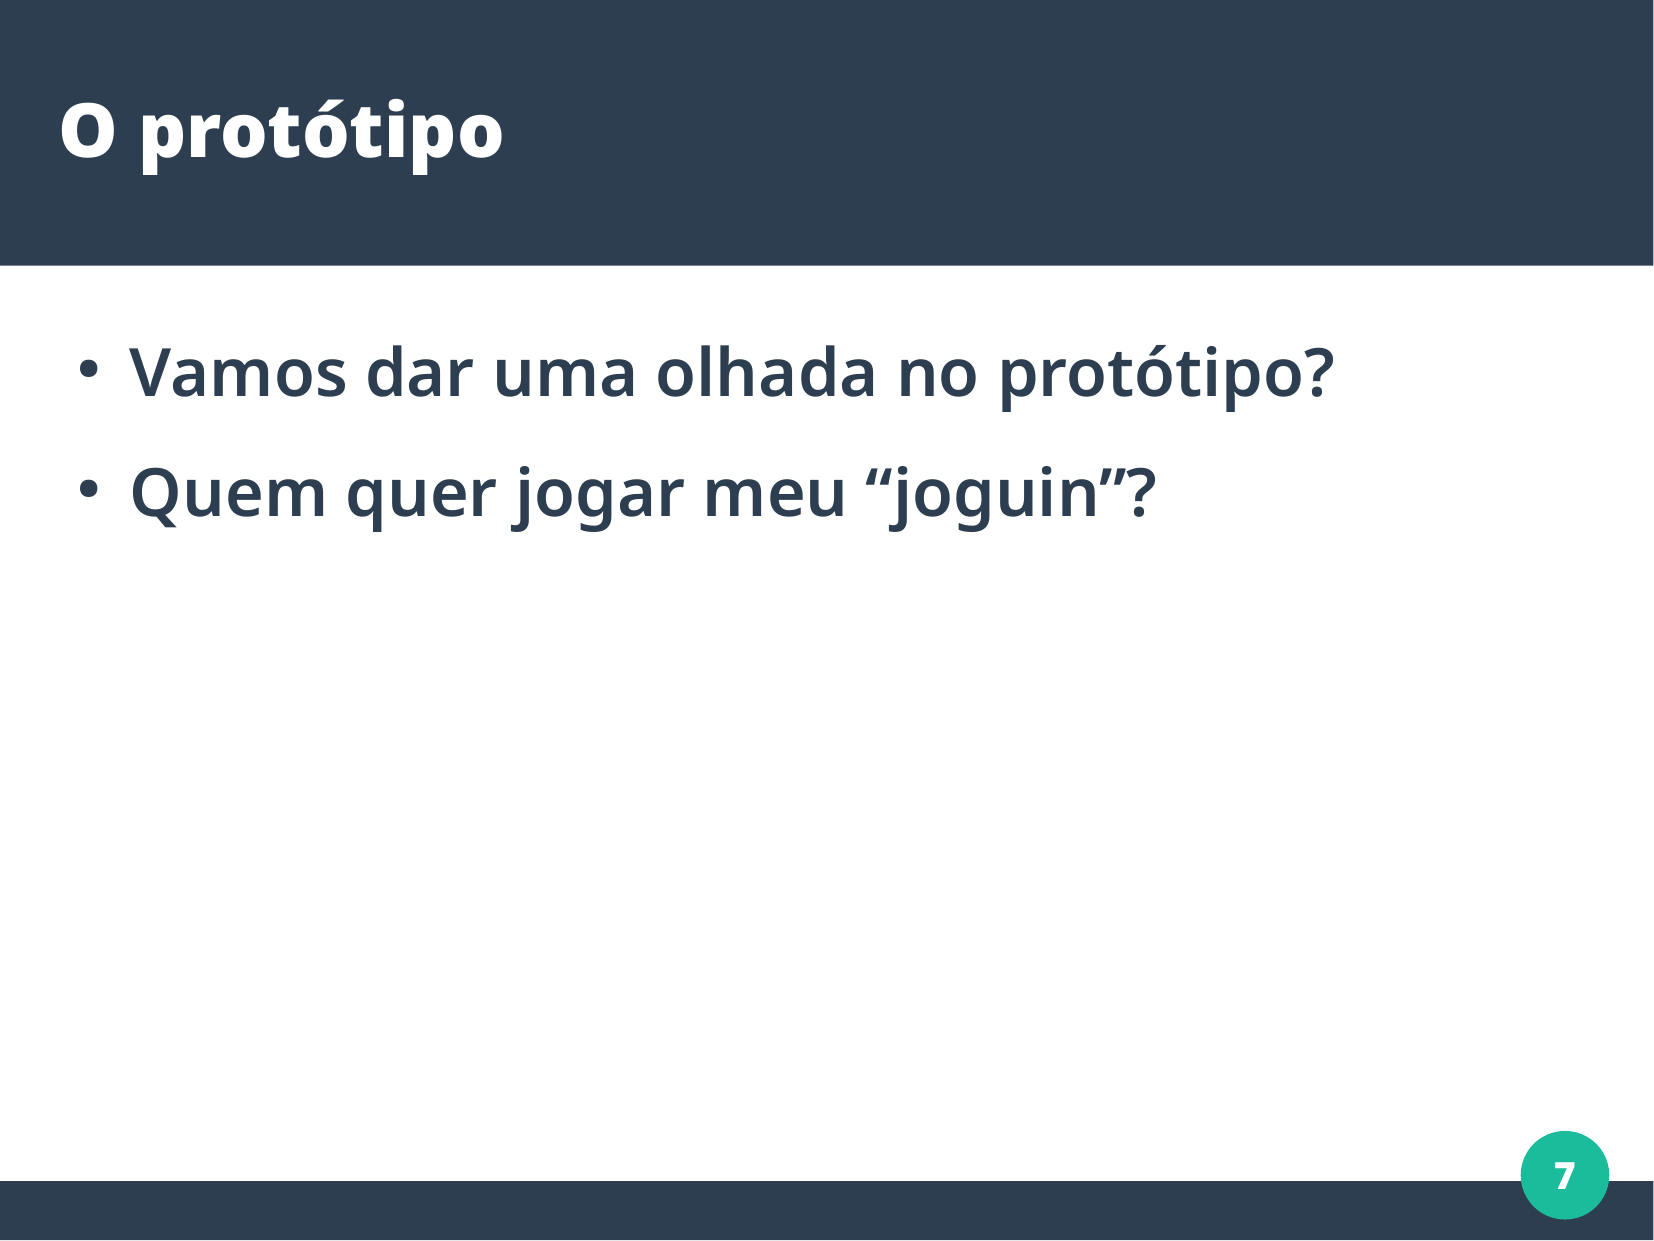

# O protótipo
Vamos dar uma olhada no protótipo?
Quem quer jogar meu “joguin”?
7